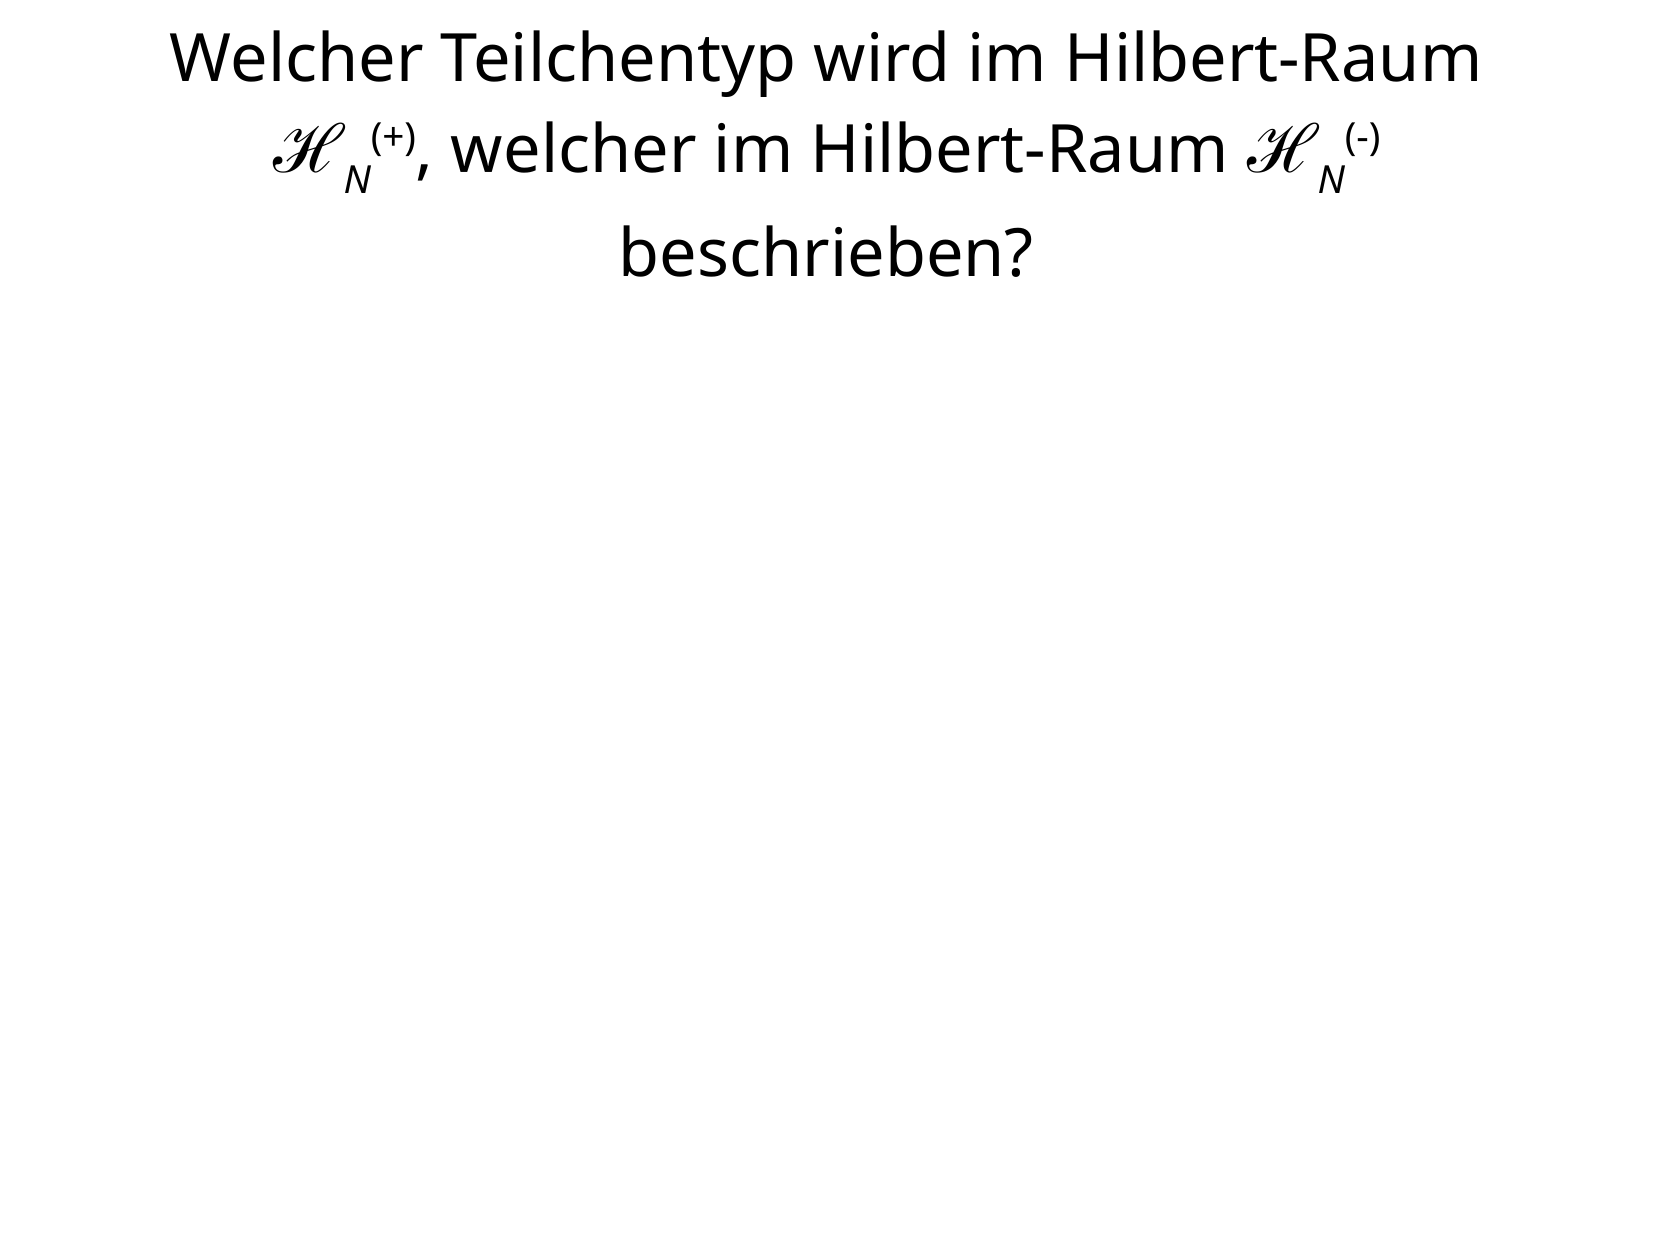

# Welcher Teilchentyp wird im Hilbert-Raum ℋN(+), welcher im Hilbert-Raum ℋN(-) beschrieben?